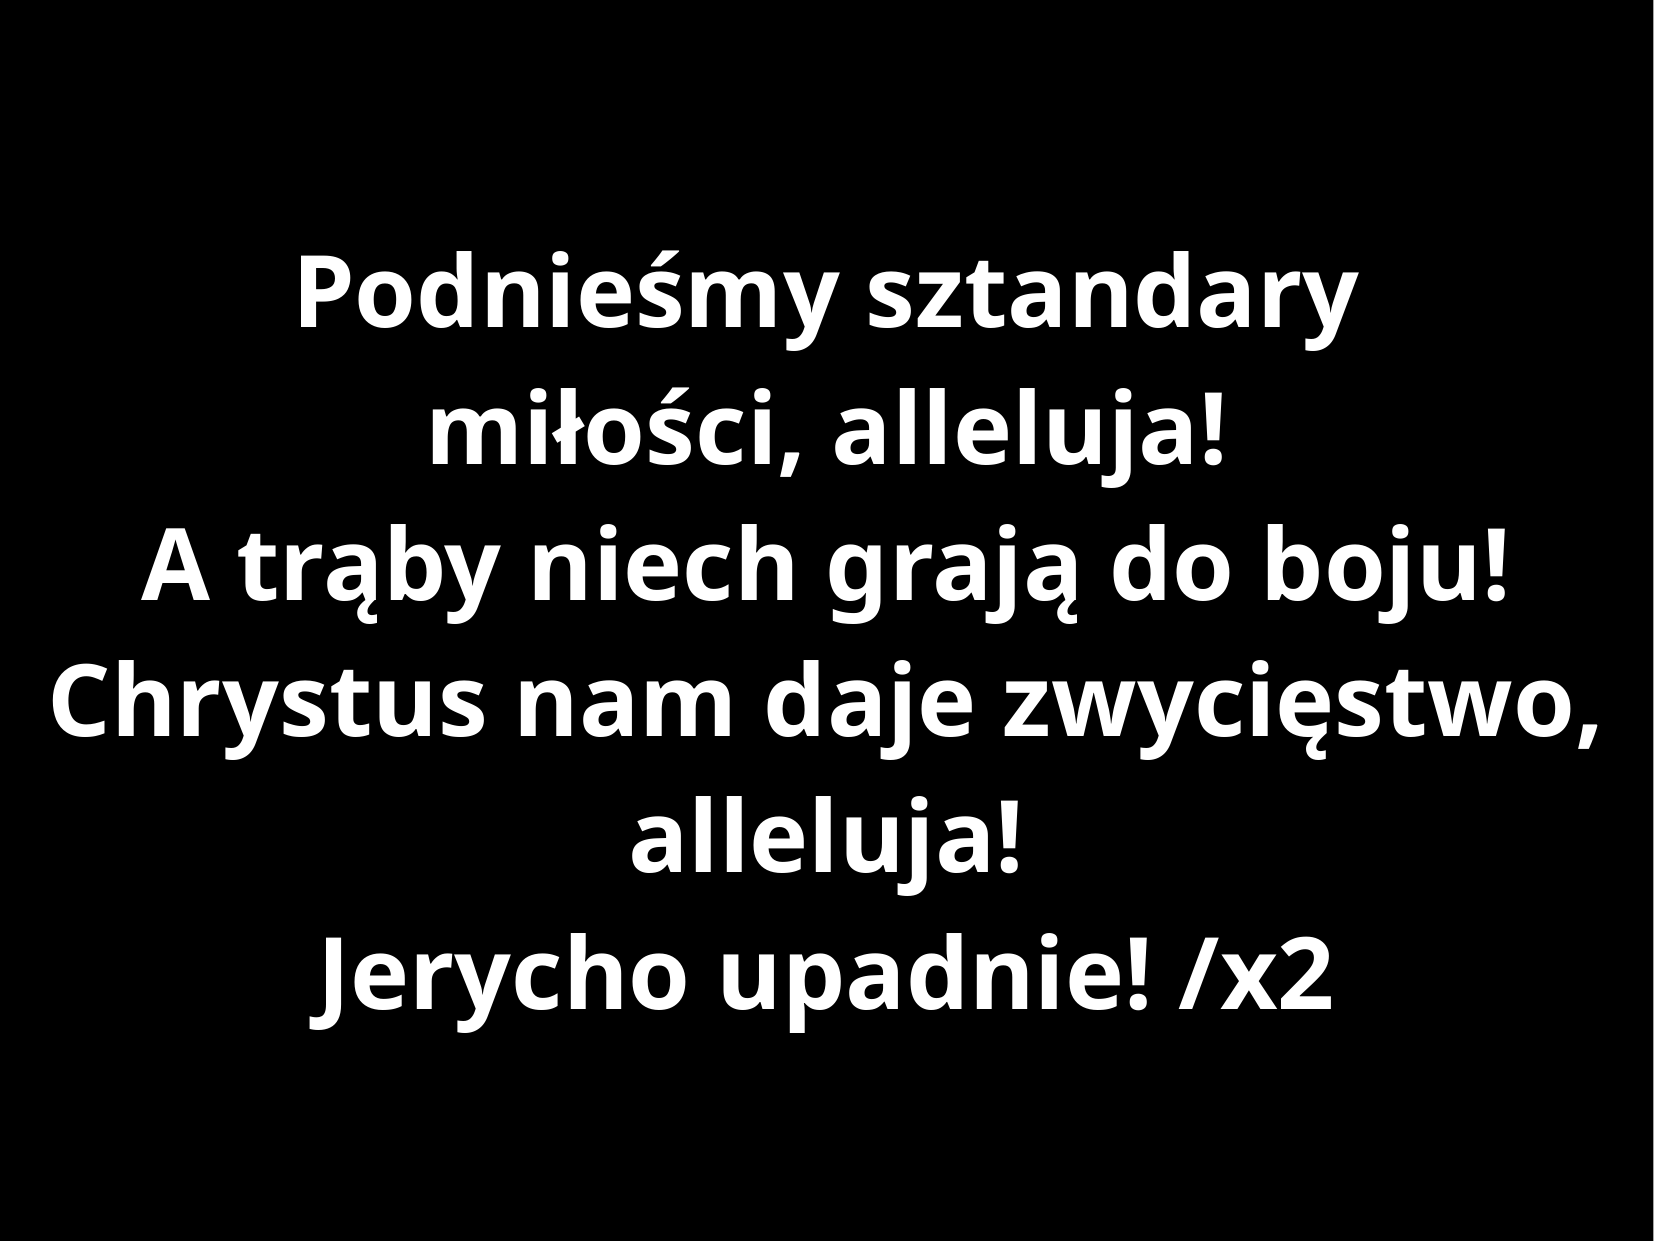

# Podnieśmy sztandary miłości, alleluja! A trąby niech grają do boju! Chrystus nam daje zwycięstwo, alleluja! Jerycho upadnie! /x2